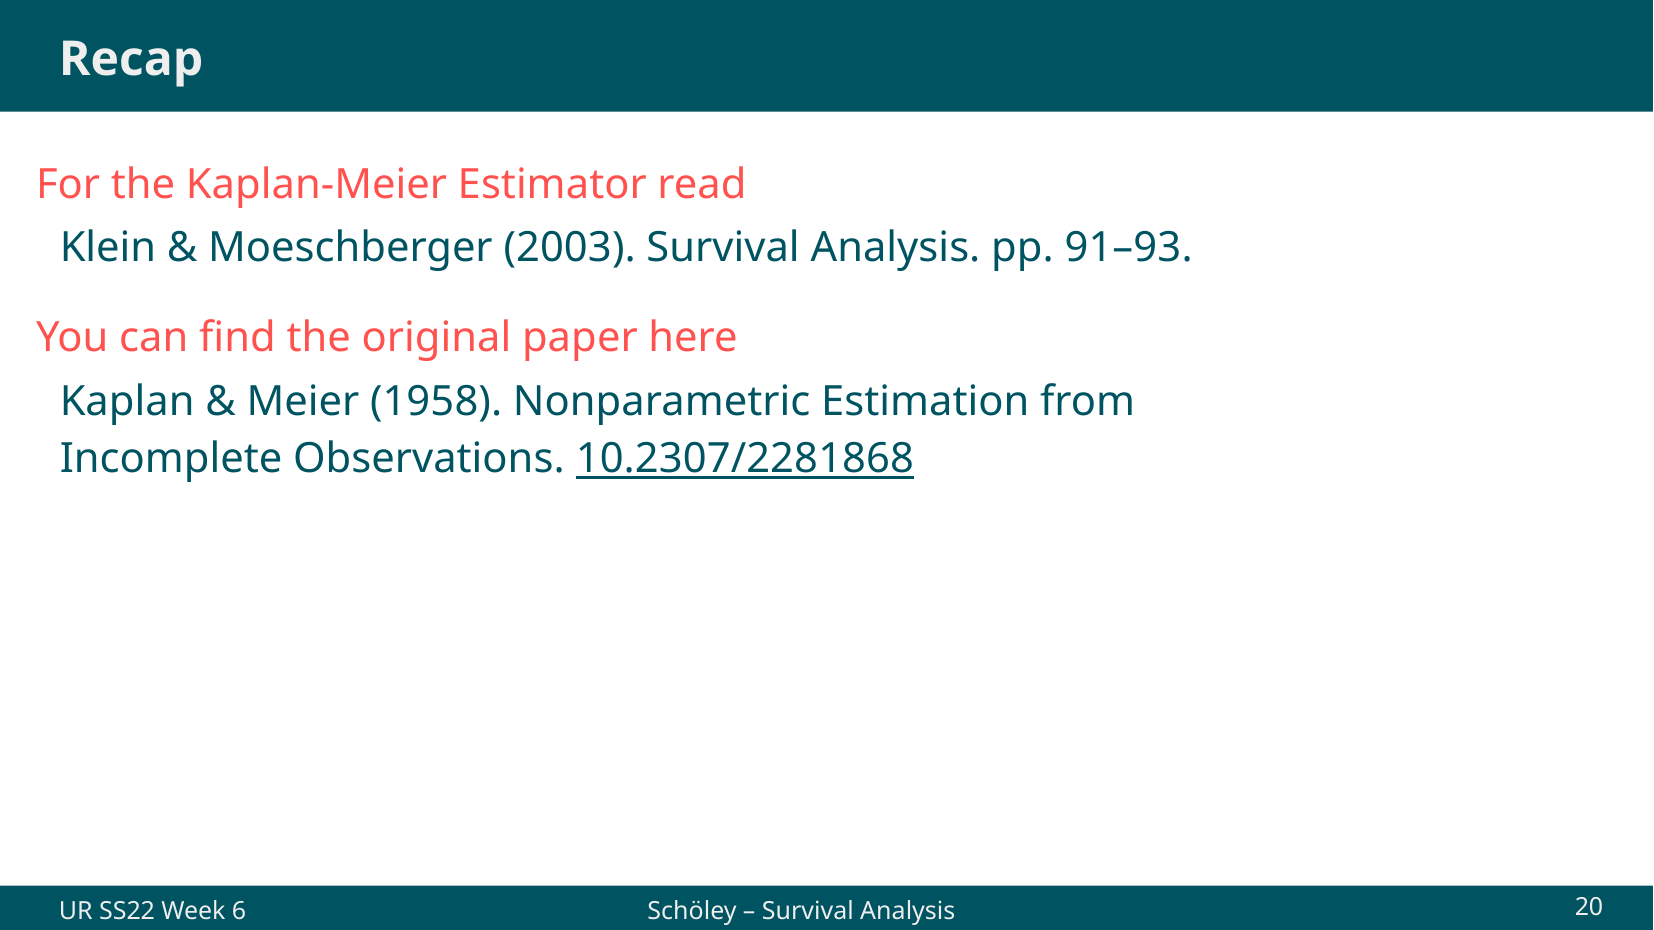

# Recap
For the Kaplan-Meier Estimator read
Klein & Moeschberger (2003). Survival Analysis. pp. 91–93.
You can find the original paper here
Kaplan & Meier (1958). Nonparametric Estimation from Incomplete Observations. 10.2307/2281868
20
UR SS22 Week 6
Schöley – Survival Analysis